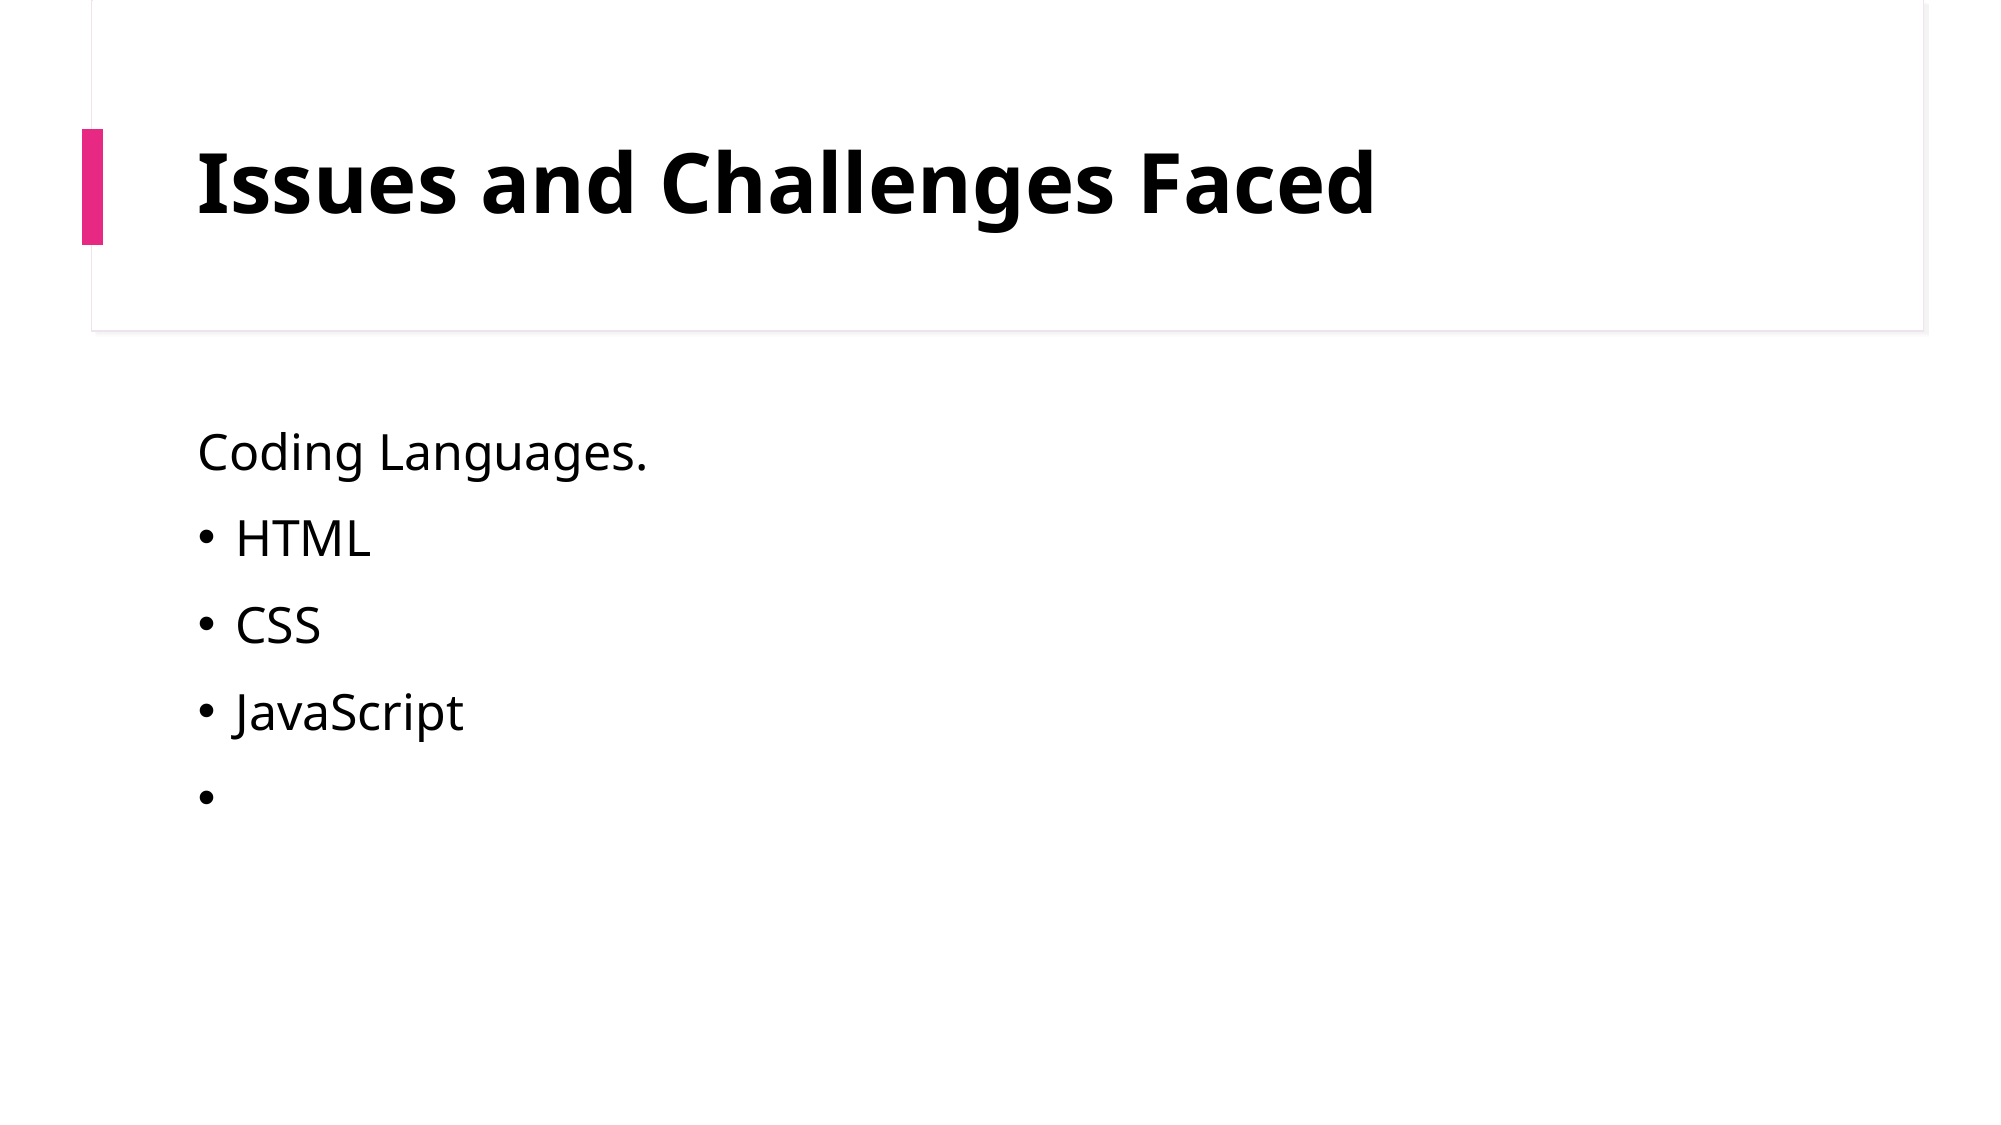

# Issues and Challenges Faced
Coding Languages.
HTML
CSS
JavaScript